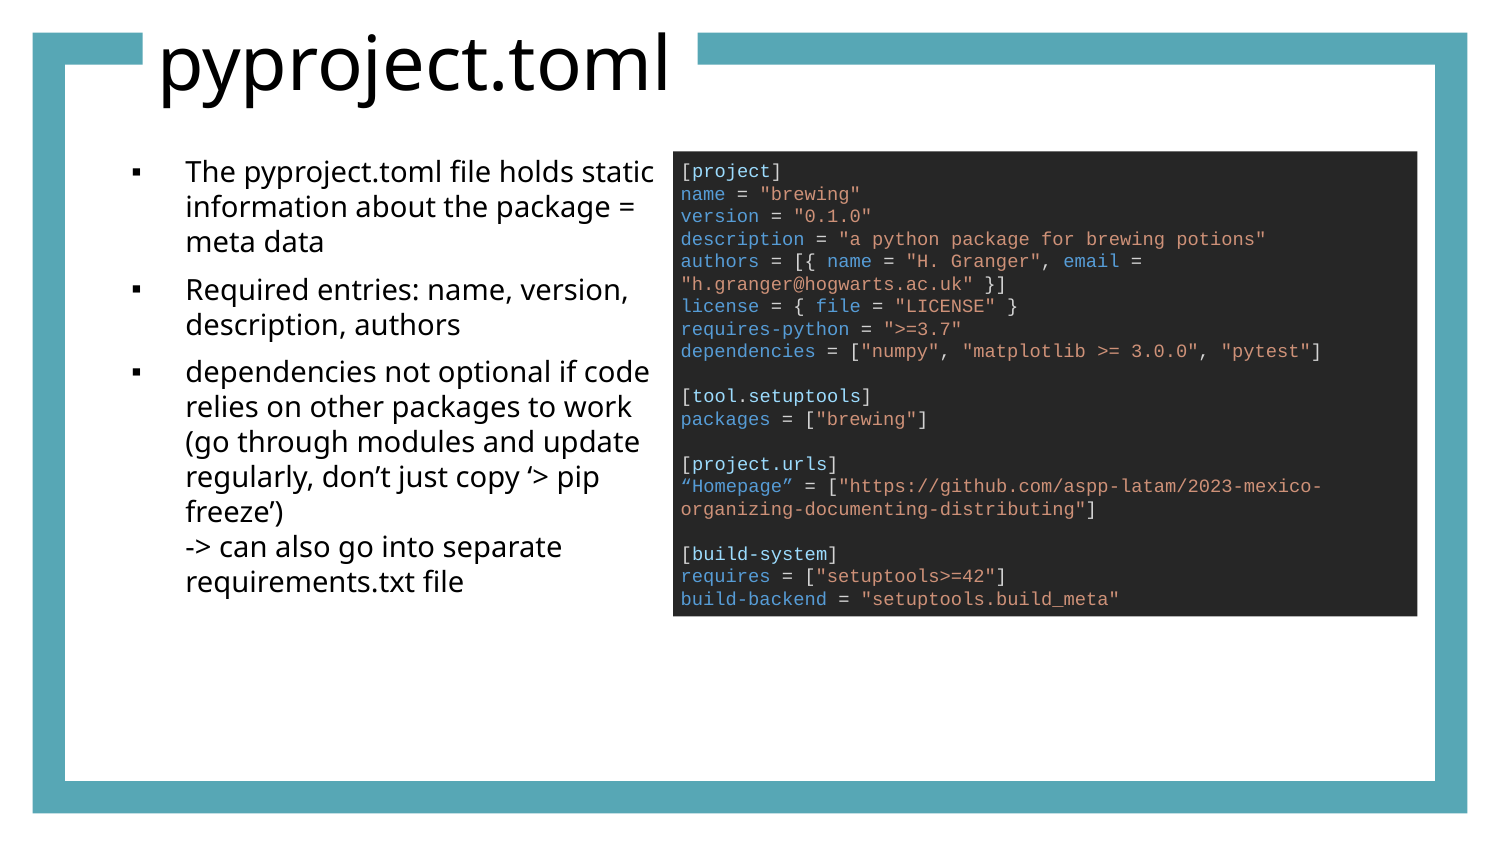

# pyproject.toml
The pyproject.toml file holds static information about the package = meta data
Required entries: name, version, description, authors
dependencies not optional if code relies on other packages to work (go through modules and update regularly, don’t just copy ‘> pip freeze’)
-> can also go into separate requirements.txt file
[project]
name = "brewing"
version = "0.1.0"
description = "a python package for brewing potions"
authors = [{ name = "H. Granger", email = "h.granger@hogwarts.ac.uk" }]
license = { file = "LICENSE" }
requires-python = ">=3.7"
dependencies = ["numpy", "matplotlib >= 3.0.0", "pytest"]
[tool.setuptools]
packages = ["brewing"]
[project.urls]
“Homepage” = ["https://github.com/aspp-latam/2023-mexico-organizing-documenting-distributing"]
[build-system]
requires = ["setuptools>=42"]
build-backend = "setuptools.build_meta"
>>>